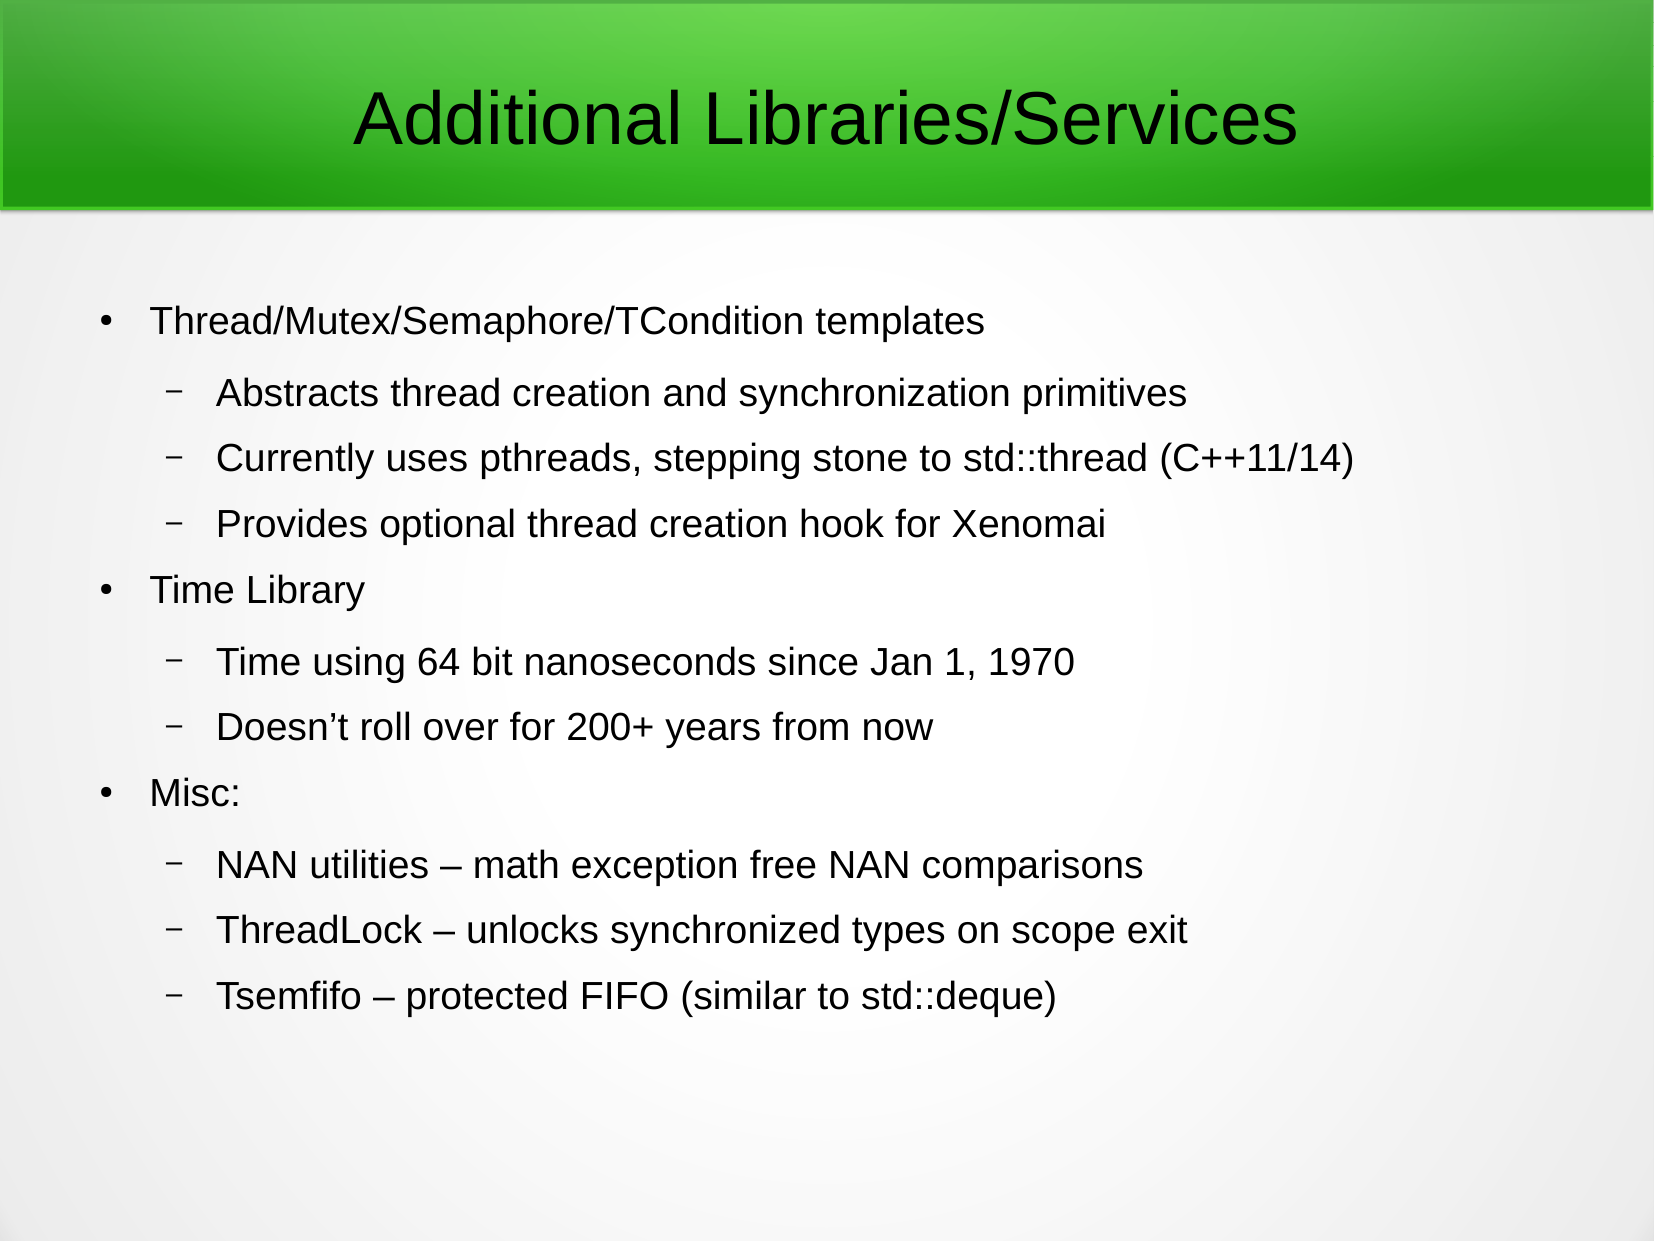

# Additional Libraries/Services
Thread/Mutex/Semaphore/TCondition templates
Abstracts thread creation and synchronization primitives
Currently uses pthreads, stepping stone to std::thread (C++11/14)
Provides optional thread creation hook for Xenomai
Time Library
Time using 64 bit nanoseconds since Jan 1, 1970
Doesn’t roll over for 200+ years from now
Misc:
NAN utilities – math exception free NAN comparisons
ThreadLock – unlocks synchronized types on scope exit
Tsemfifo – protected FIFO (similar to std::deque)